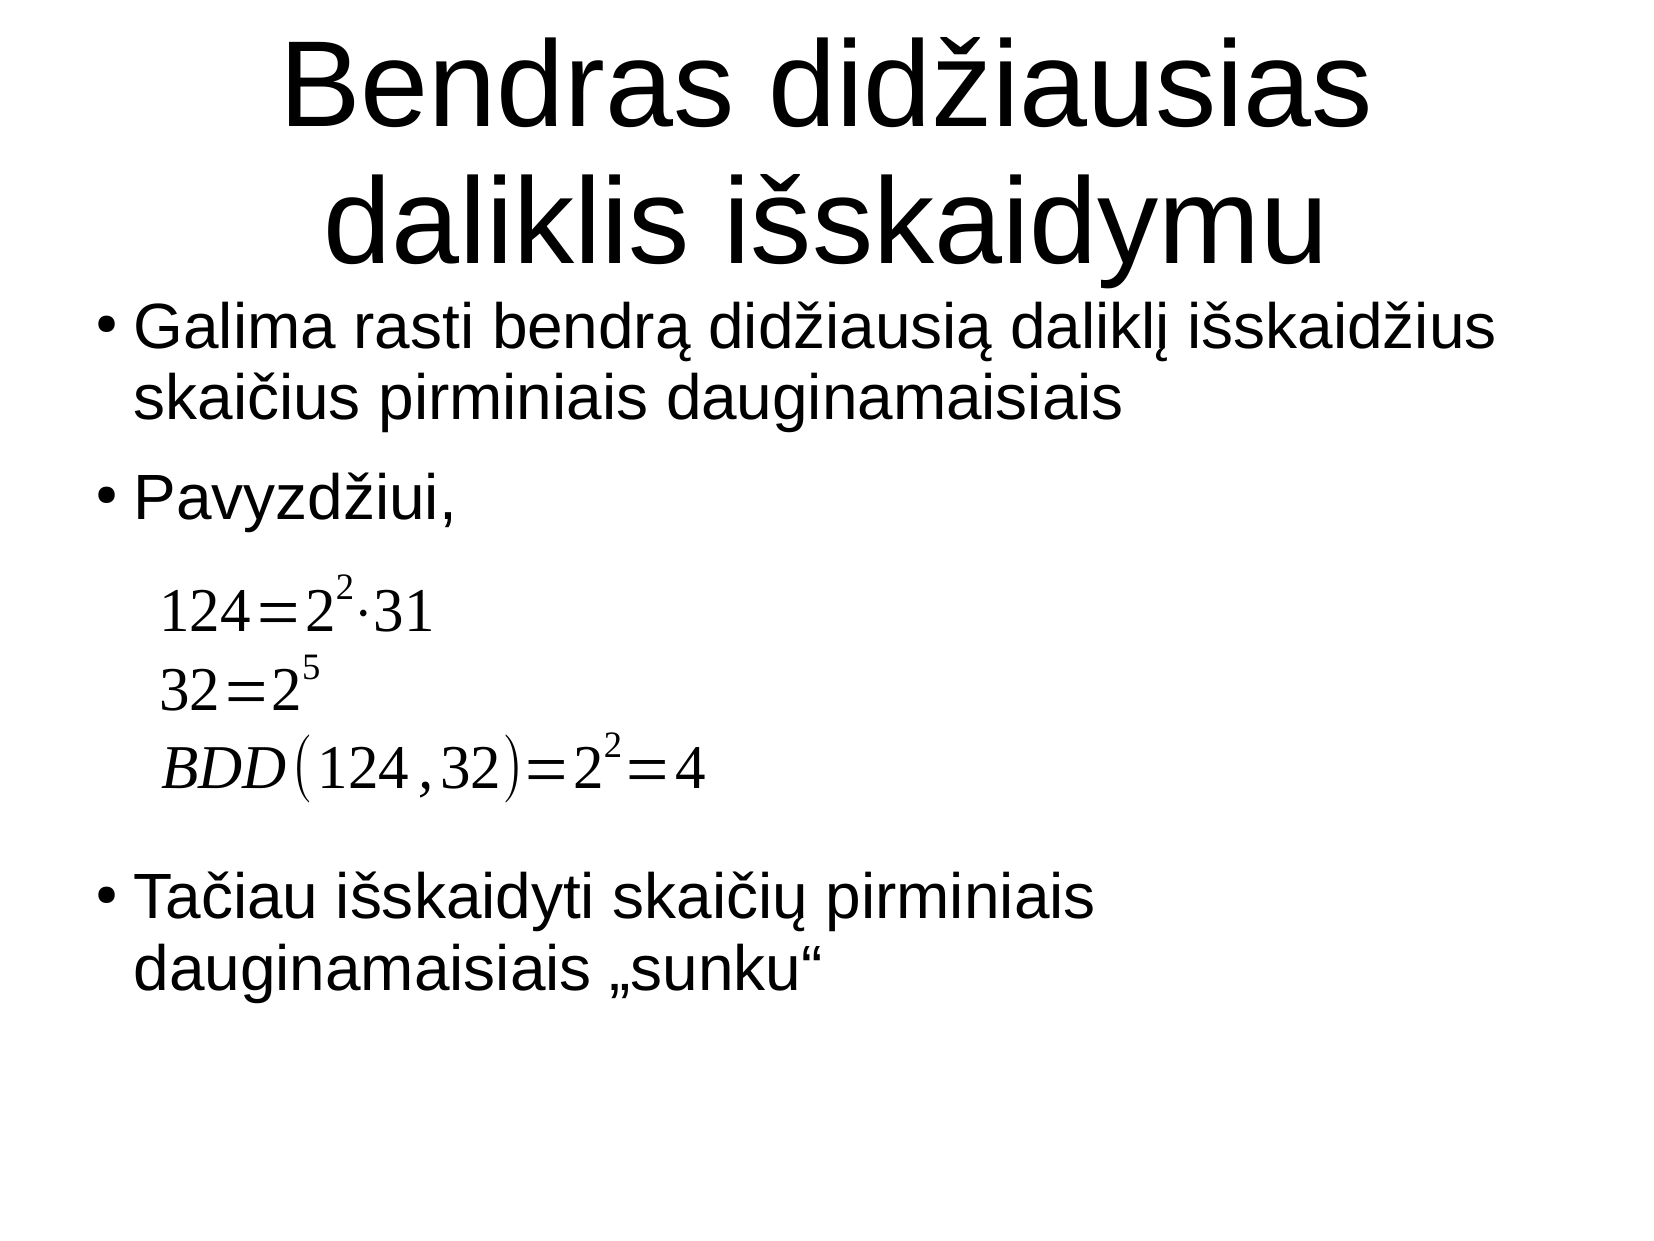

# Bendras didžiausias daliklis išskaidymu
Galima rasti bendrą didžiausią daliklį išskaidžius skaičius pirminiais dauginamaisiais
Pavyzdžiui,
Tačiau išskaidyti skaičių pirminiais dauginamaisiais „sunku“